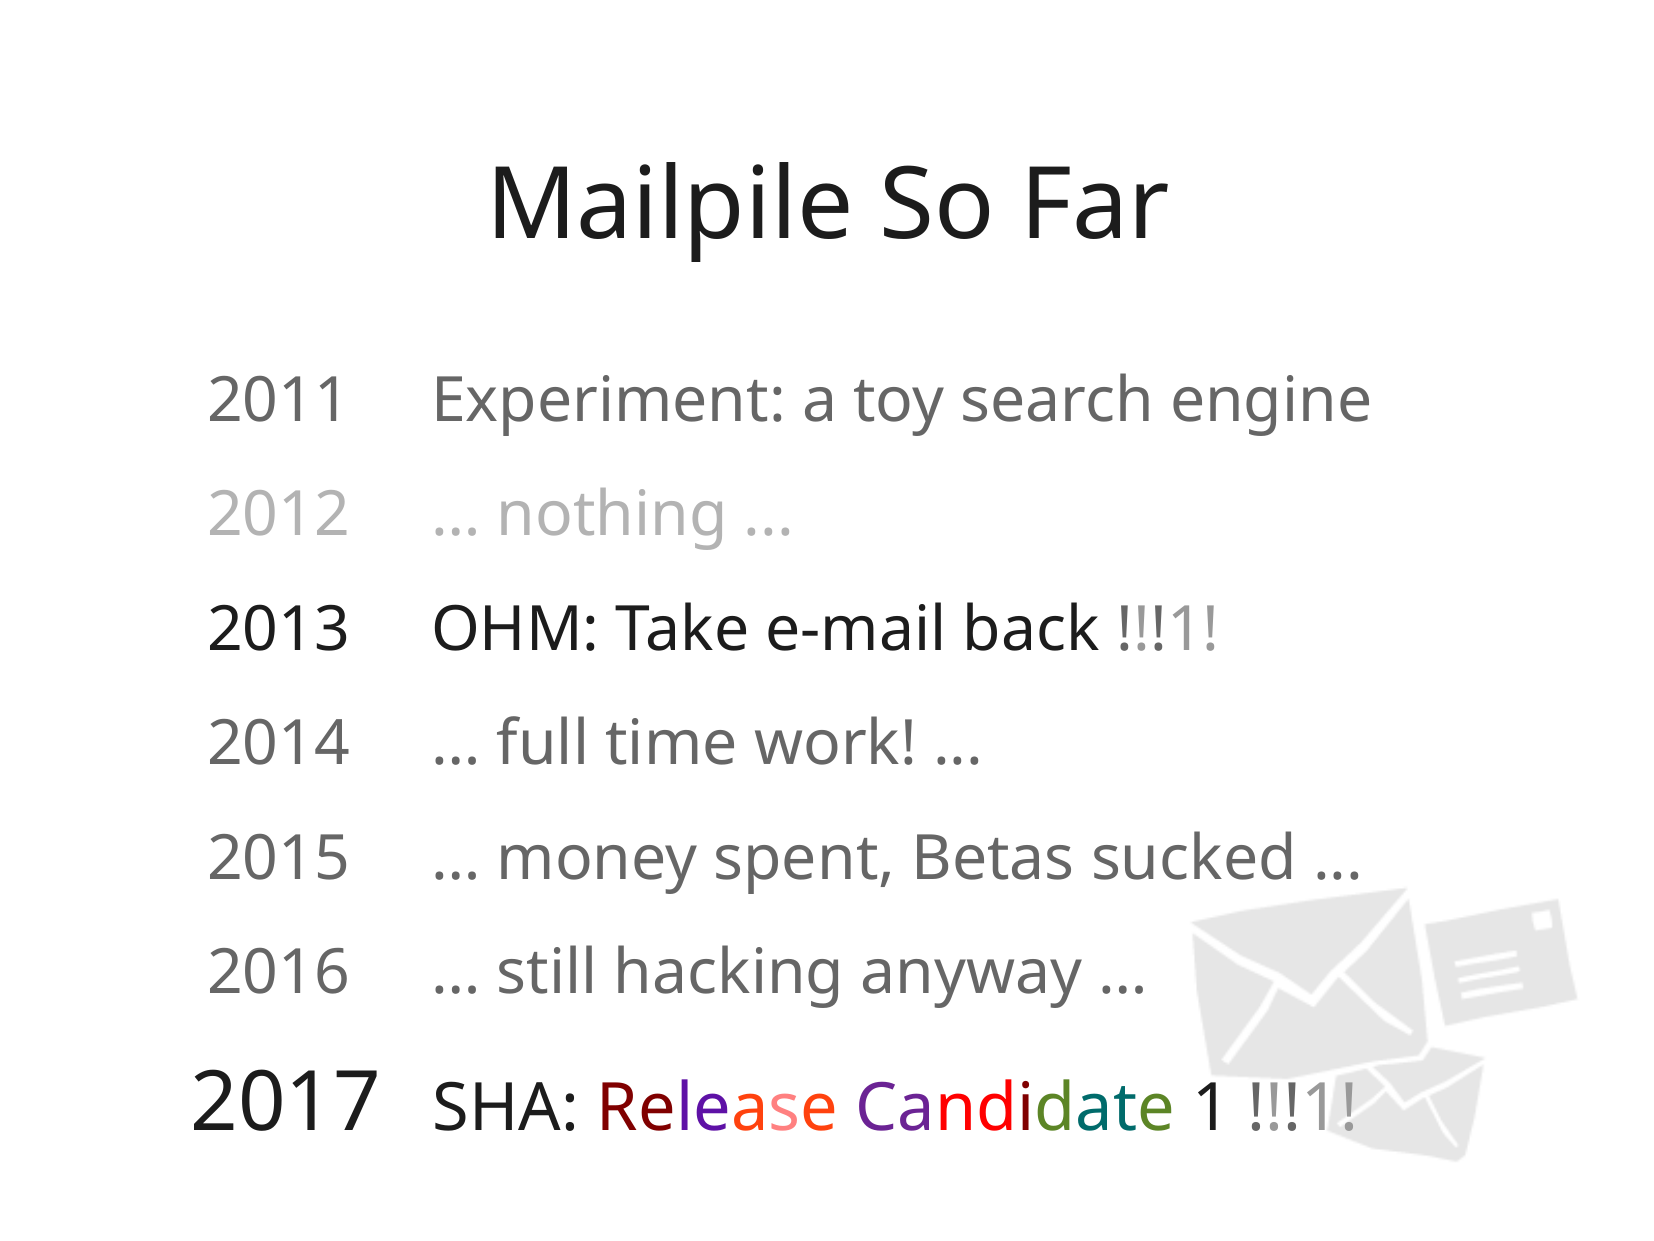

# Mailpile So Far
 2011 Experiment: a toy search engine
 2012 … nothing ...
 2013 OHM: Take e-mail back !!!1!
 2014 … full time work! ...
 2015 … money spent, Betas sucked ...
 2016 … still hacking anyway …
2017 SHA: Release Candidate 1 !!!1!